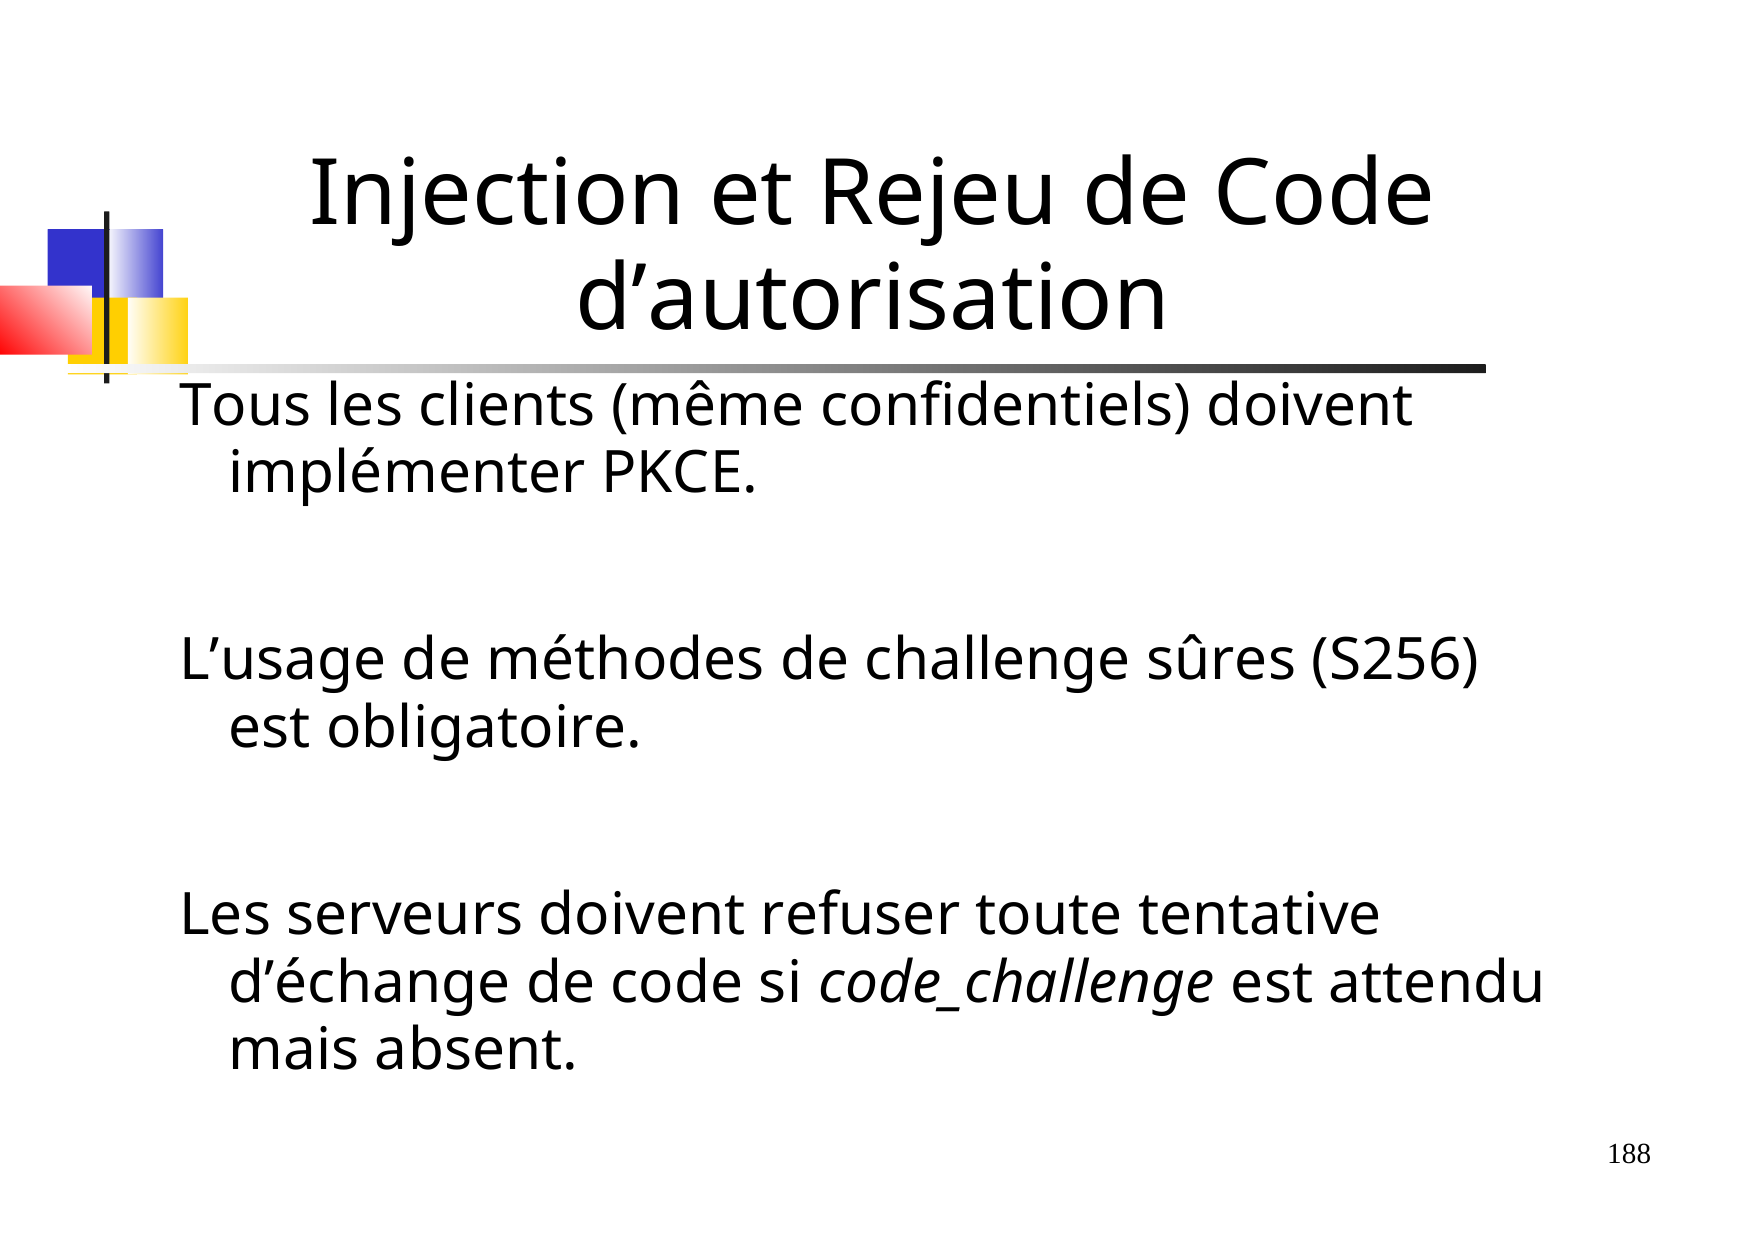

# Injection et Rejeu de Code d’autorisation
Tous les clients (même confidentiels) doivent implémenter PKCE.
L’usage de méthodes de challenge sûres (S256) est obligatoire.
Les serveurs doivent refuser toute tentative d’échange de code si code_challenge est attendu mais absent.